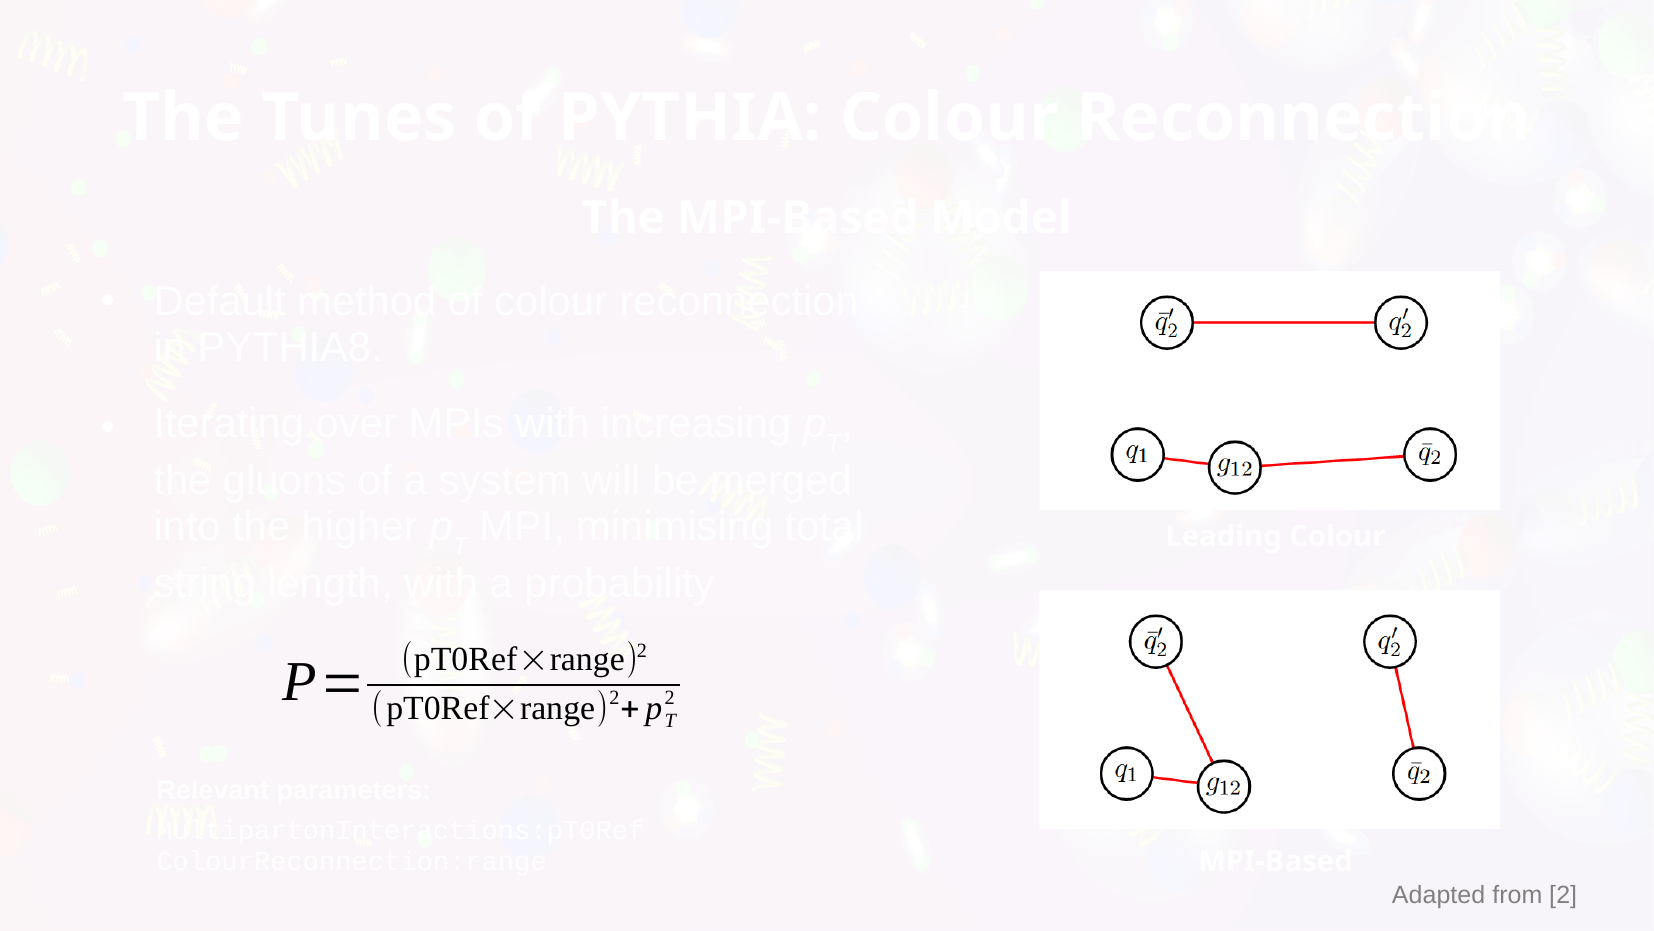

# The Tunes of PYTHIA: Colour Reconnection
The MPI-Based Model
Default method of colour reconnection in PYTHIA8.
Iterating over MPIs with increasing pT, the gluons of a system will be merged into the higher pT MPI, minimising total string length, with a probability
Leading Colour
Relevant parameters:
MultipartonInteractions:pT0Ref
ColourReconnection:range
MPI-Based
Adapted from [2]